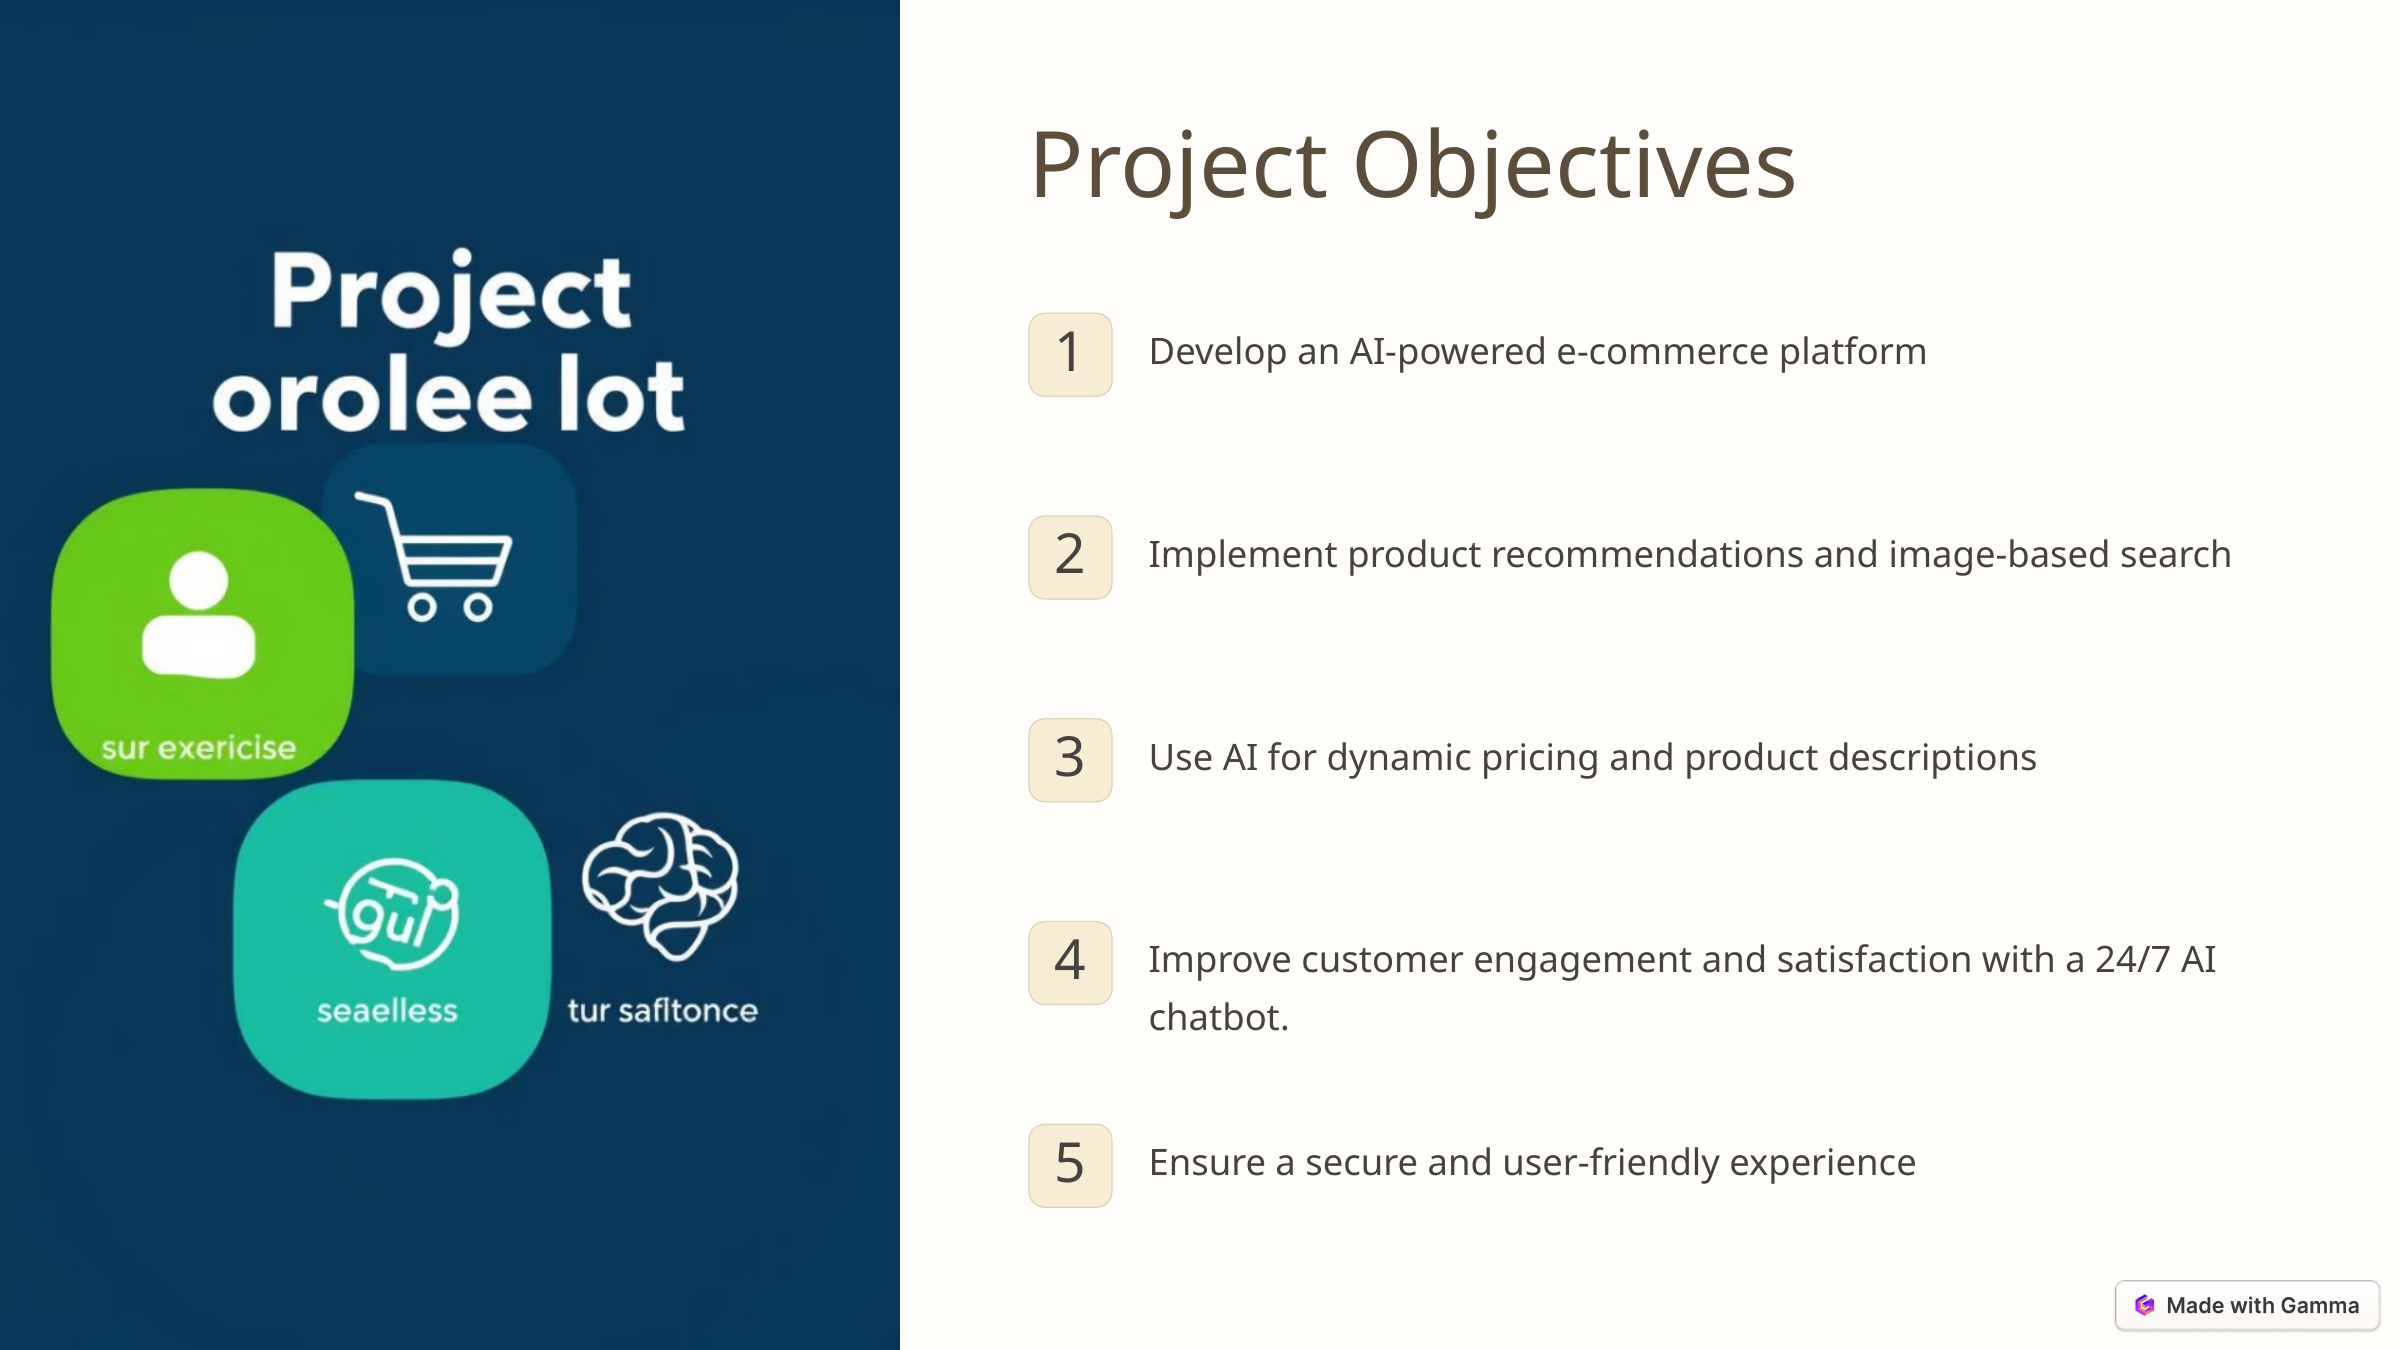

Project Objectives
Develop an AI-powered e-commerce platform
1
Implement product recommendations and image-based search
2
Use AI for dynamic pricing and product descriptions
3
Improve customer engagement and satisfaction with a 24/7 AI chatbot.
4
Ensure a secure and user-friendly experience
5